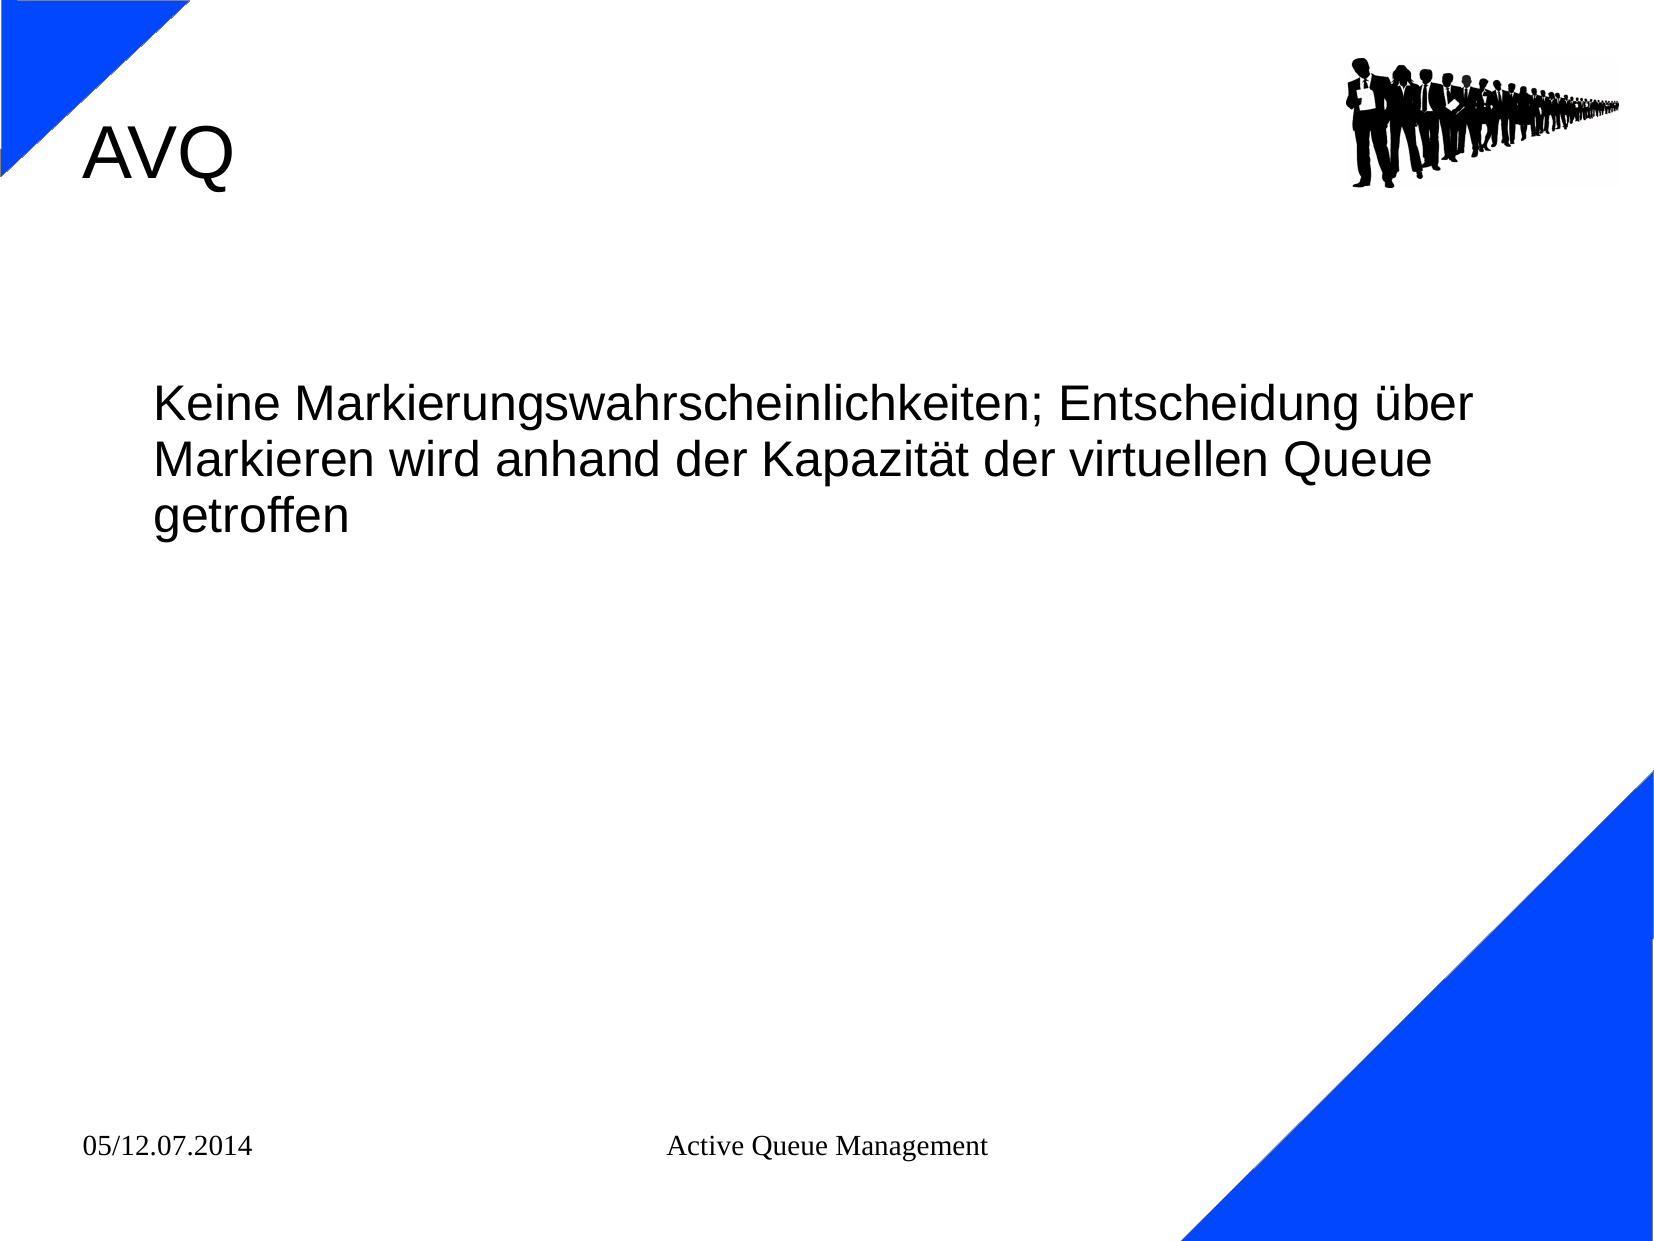

# AVQ
Keine Markierungswahrscheinlichkeiten; Entscheidung über Markieren wird anhand der Kapazität der virtuellen Queue getroffen
05/12.07.2014
Active Queue Management
42